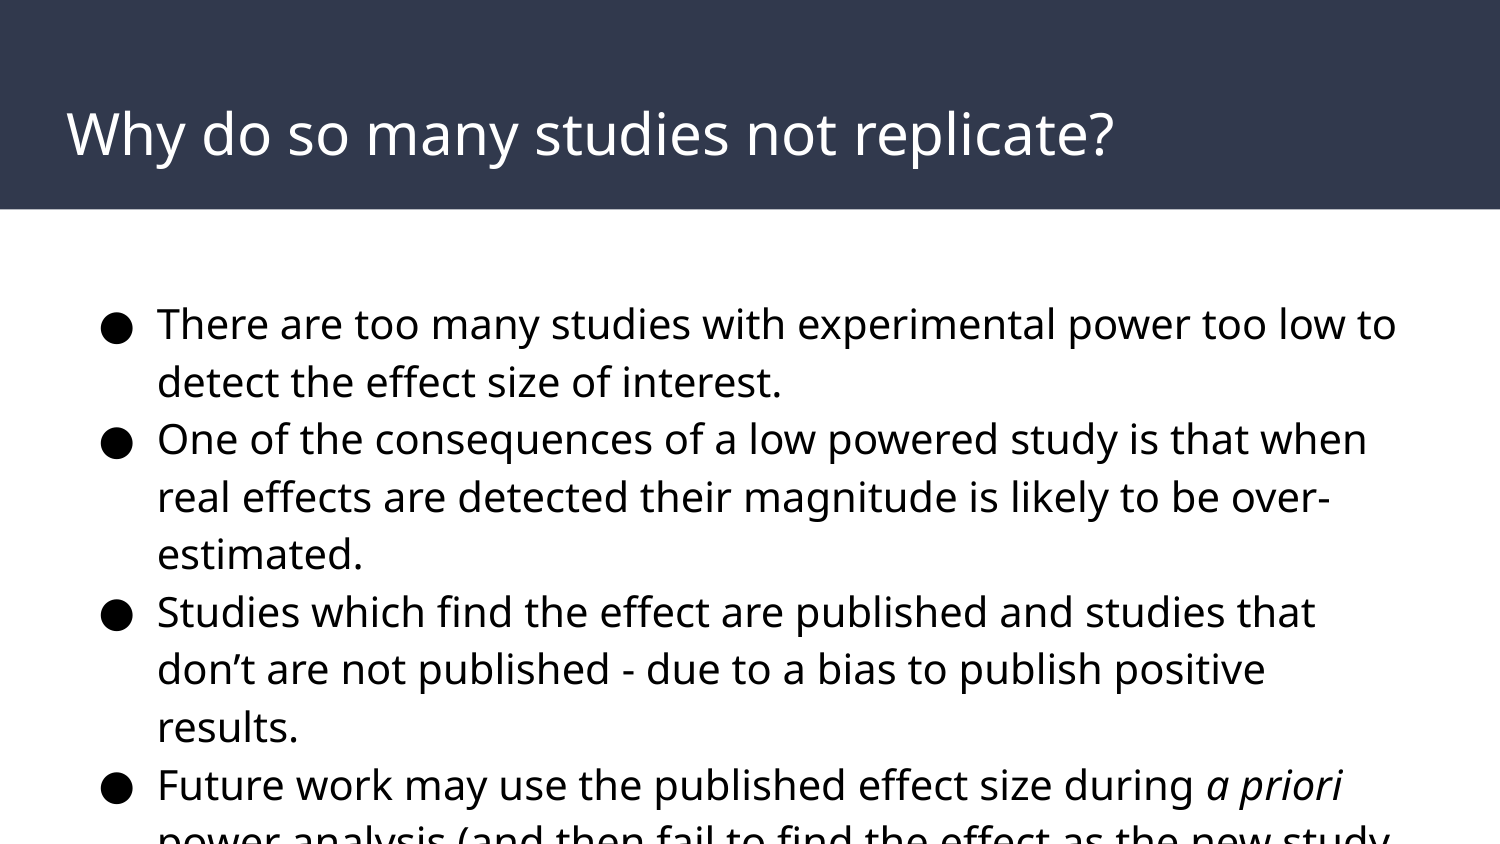

# Why do so many studies not replicate?
There are too many studies with experimental power too low to detect the effect size of interest.
One of the consequences of a low powered study is that when real effects are detected their magnitude is likely to be over-estimated.
Studies which find the effect are published and studies that don’t are not published - due to a bias to publish positive results.
Future work may use the published effect size during a priori power analysis (and then fail to find the effect as the new study is effectively under-powered for what it’s looking for).